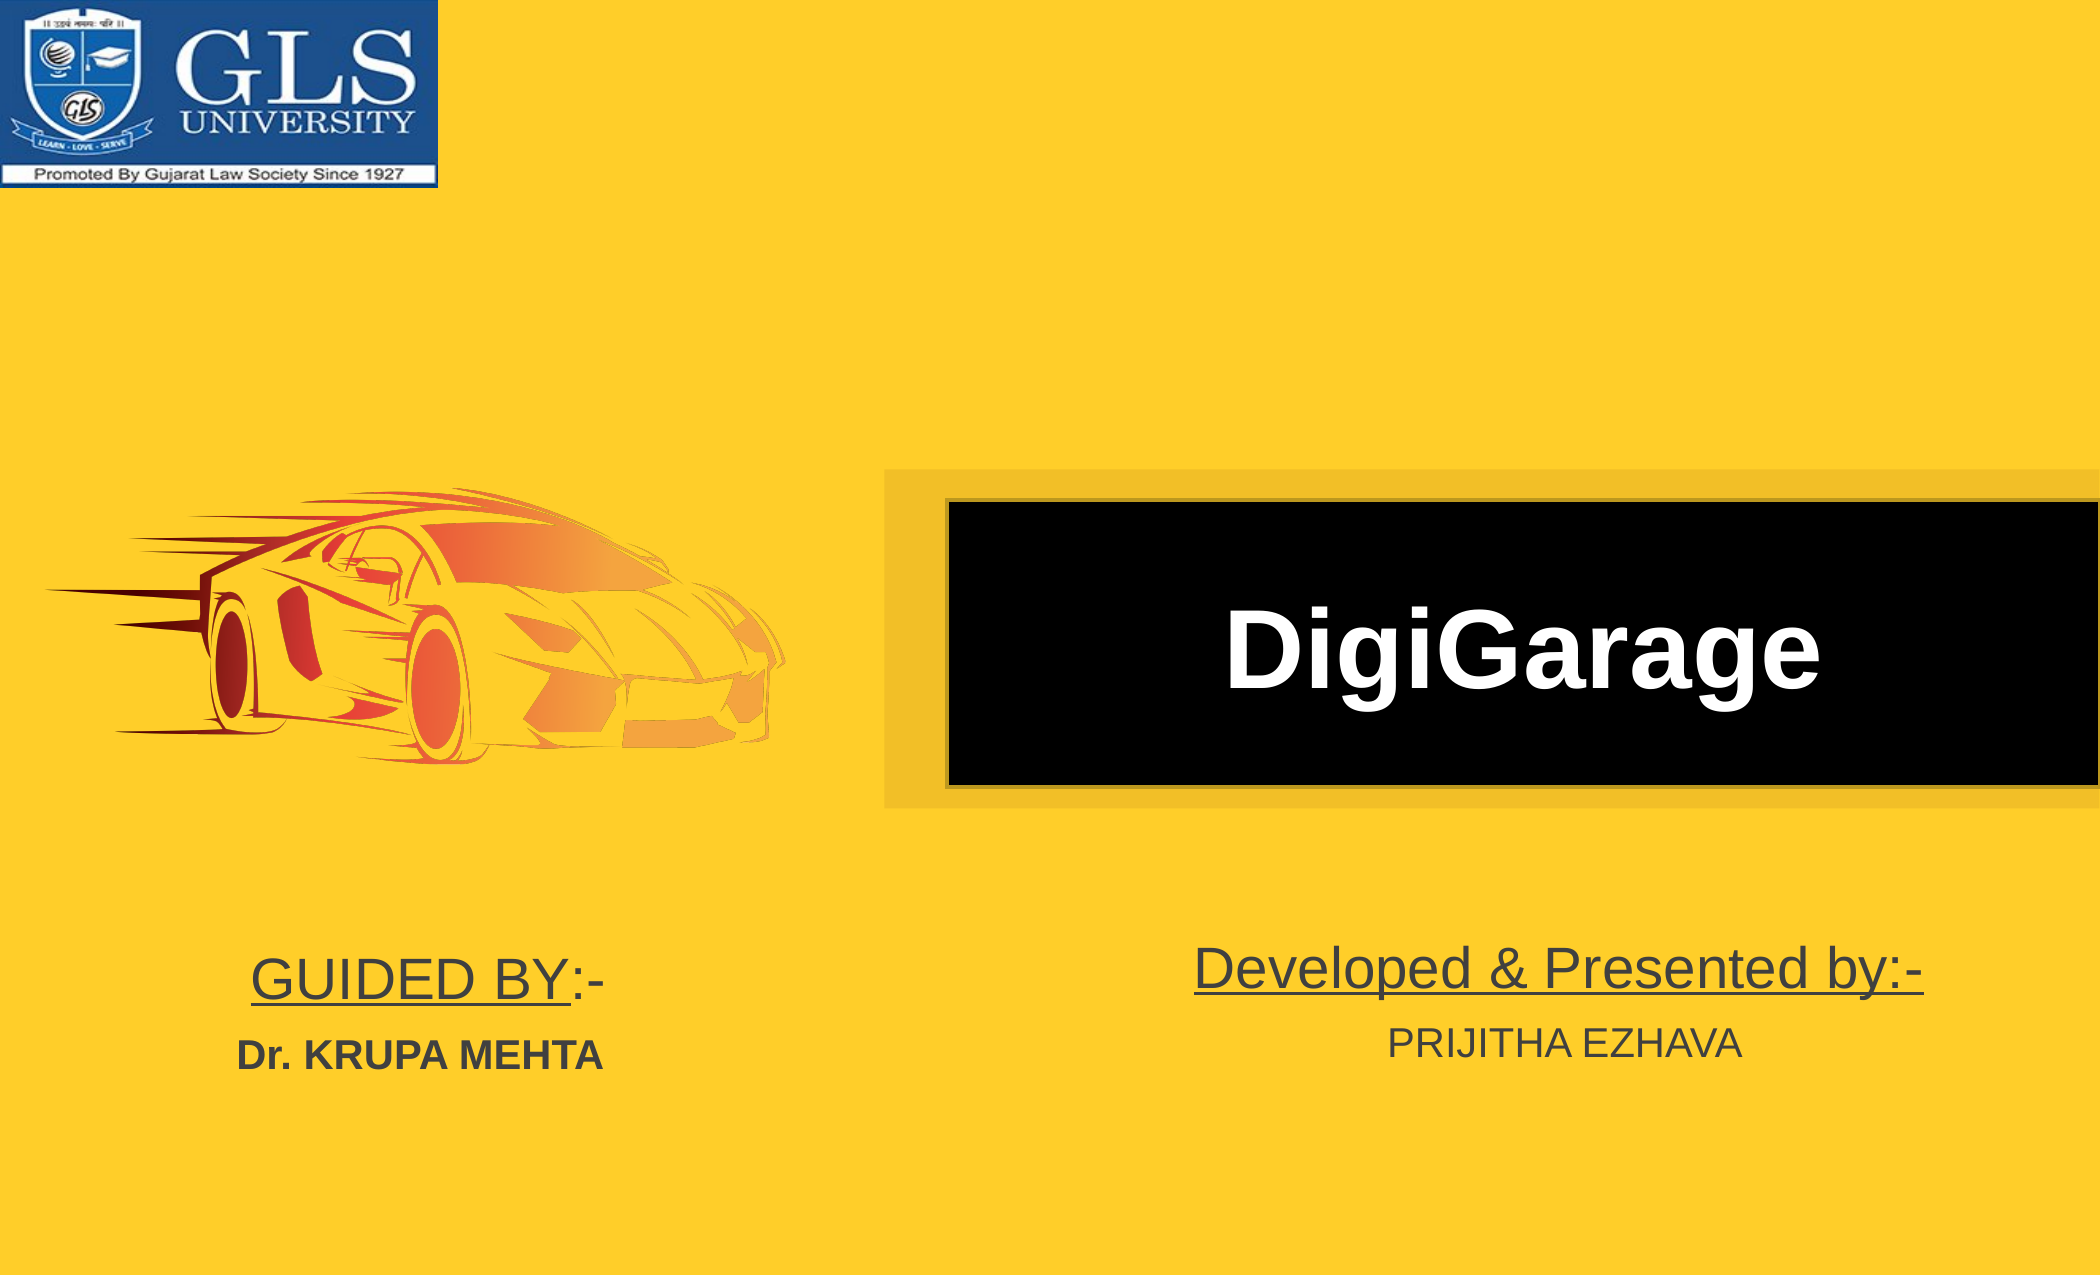

DigiGarage
DIGIGARAGE
Converting paper process into digital process
GUIDED BY:-
Dr. KRUPA MEHTA
Developed & Presented by:-
 PRIJITHA EZHAVA